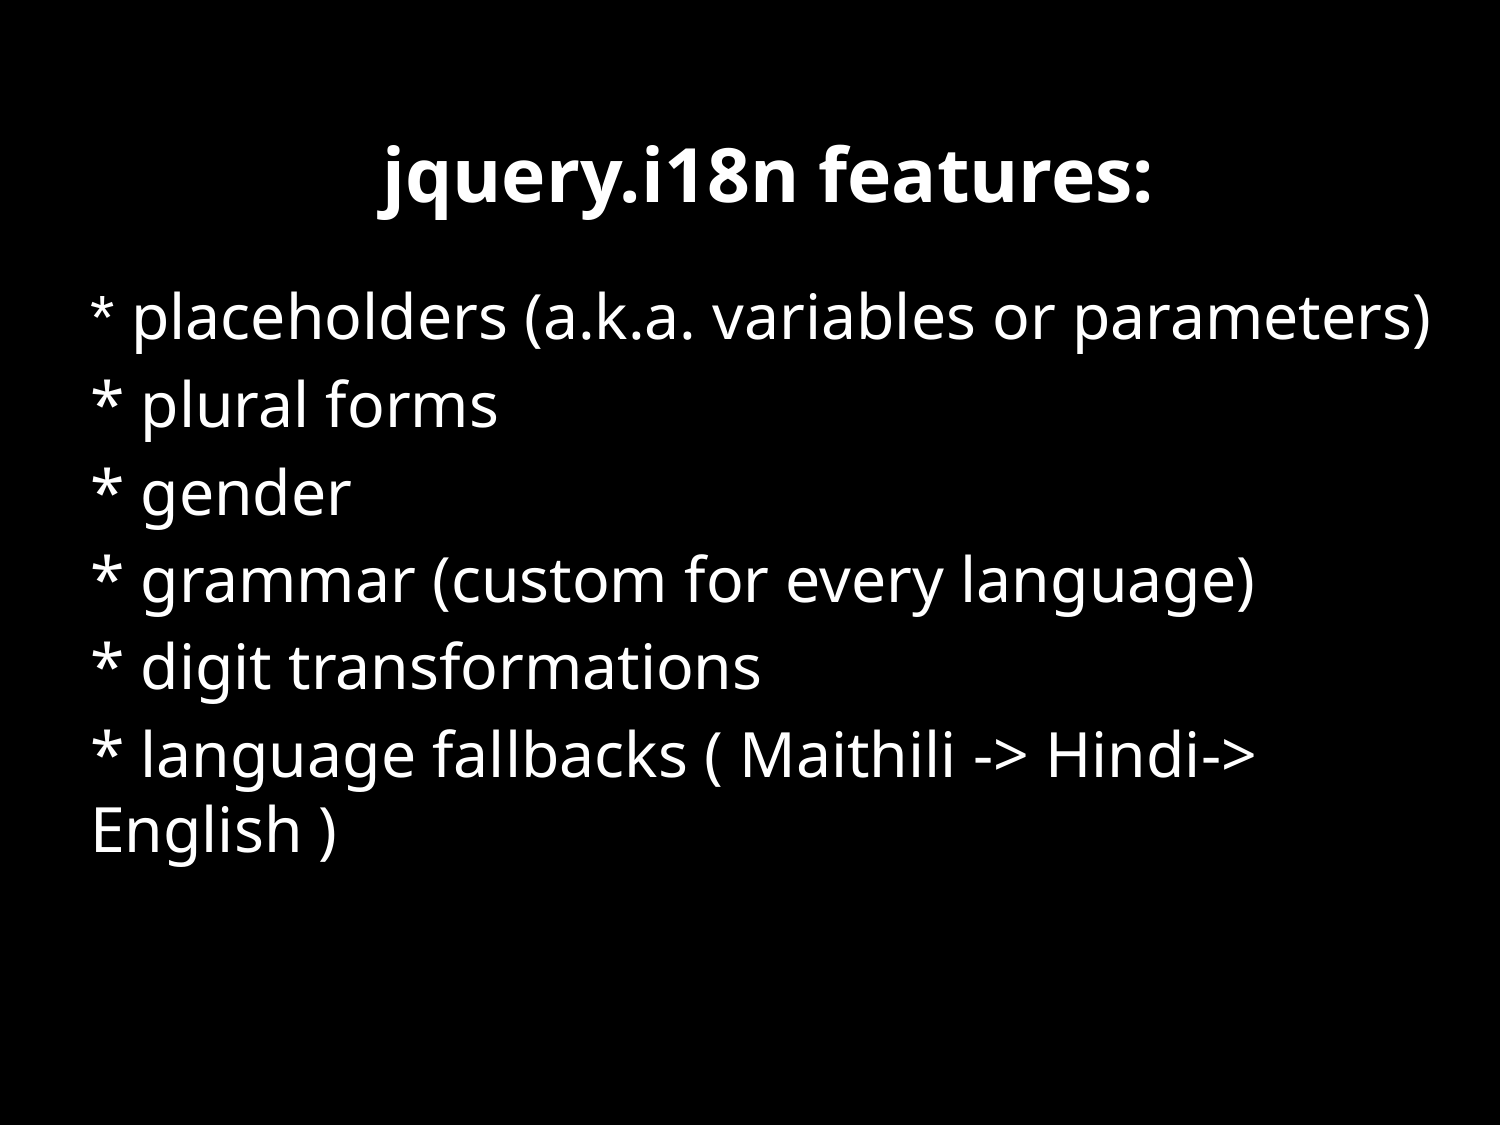

# jquery.i18n features:
* placeholders (a.k.a. variables or parameters)
* plural forms
* gender
* grammar (custom for every language)
* digit transformations
* language fallbacks ( Maithili -> Hindi-> English )